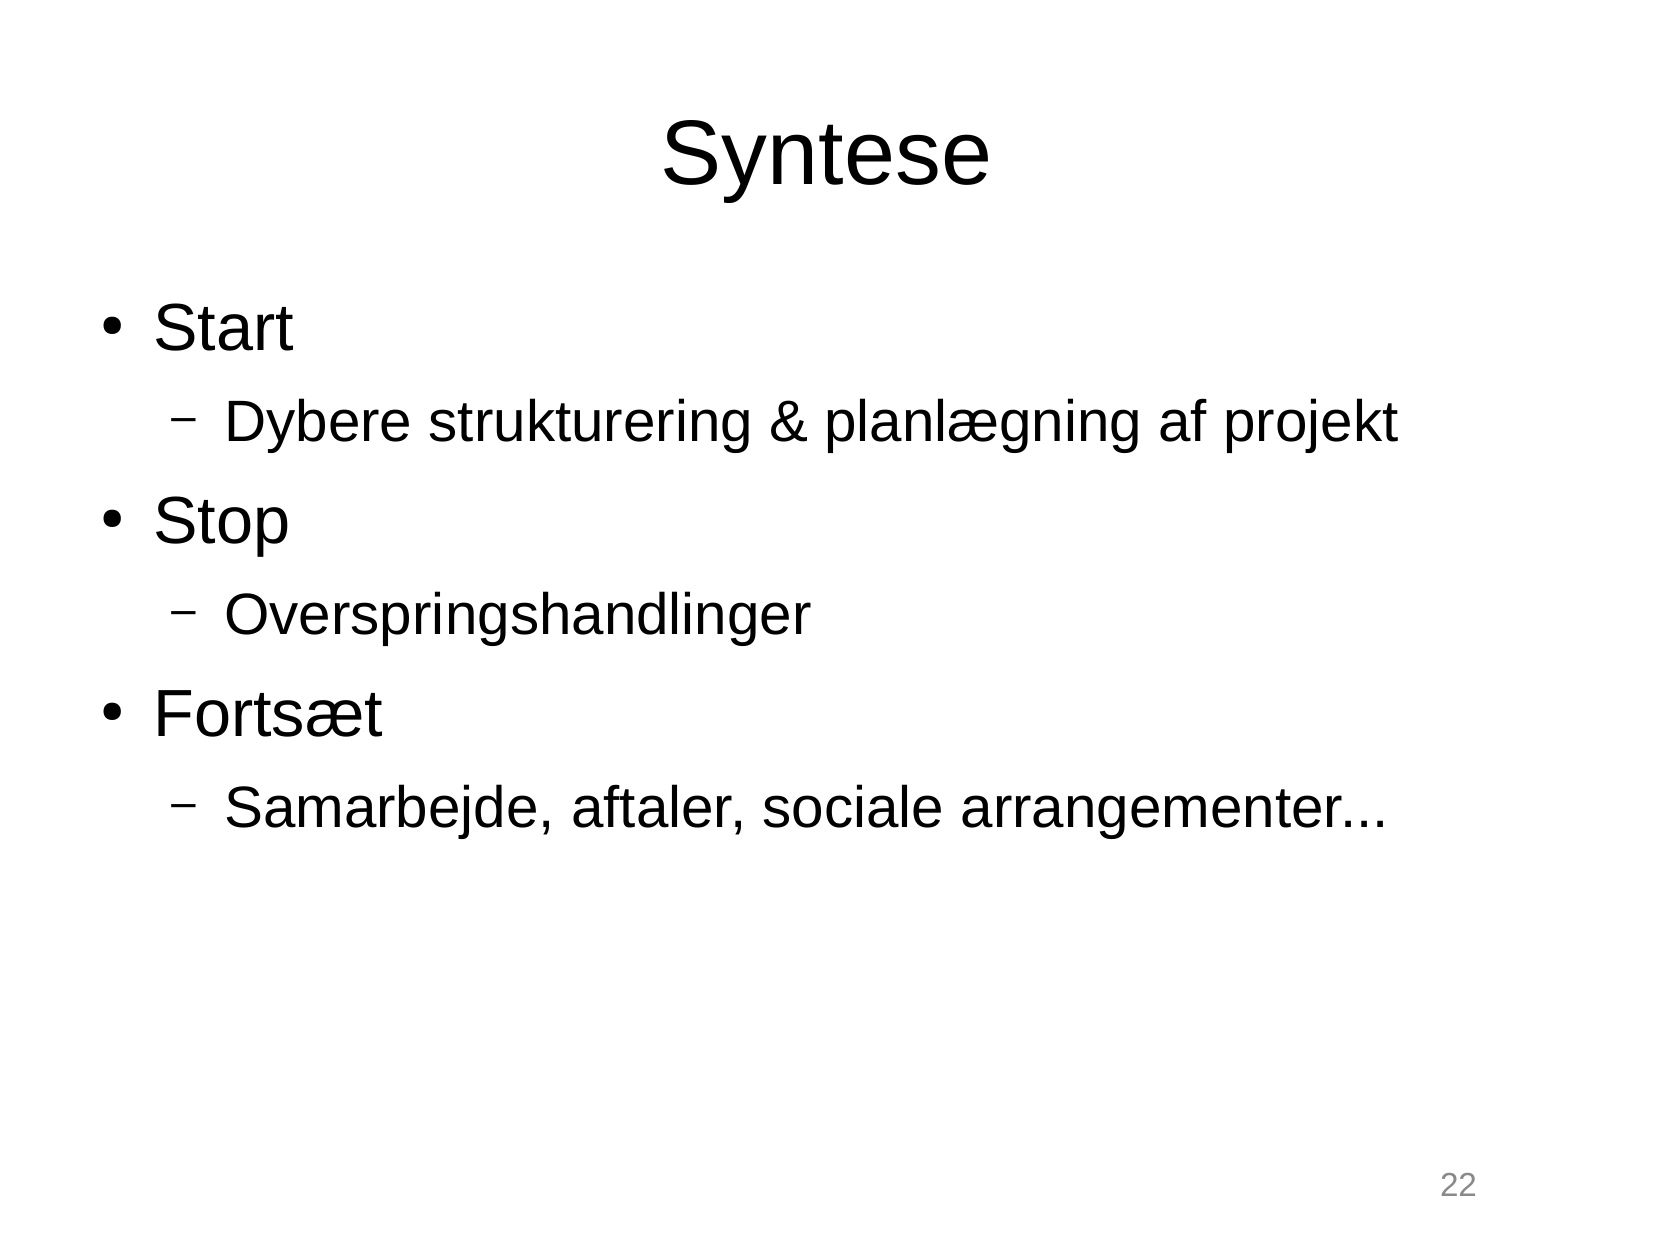

# Syntese
Start
Dybere strukturering & planlægning af projekt
Stop
Overspringshandlinger
Fortsæt
Samarbejde, aftaler, sociale arrangementer...